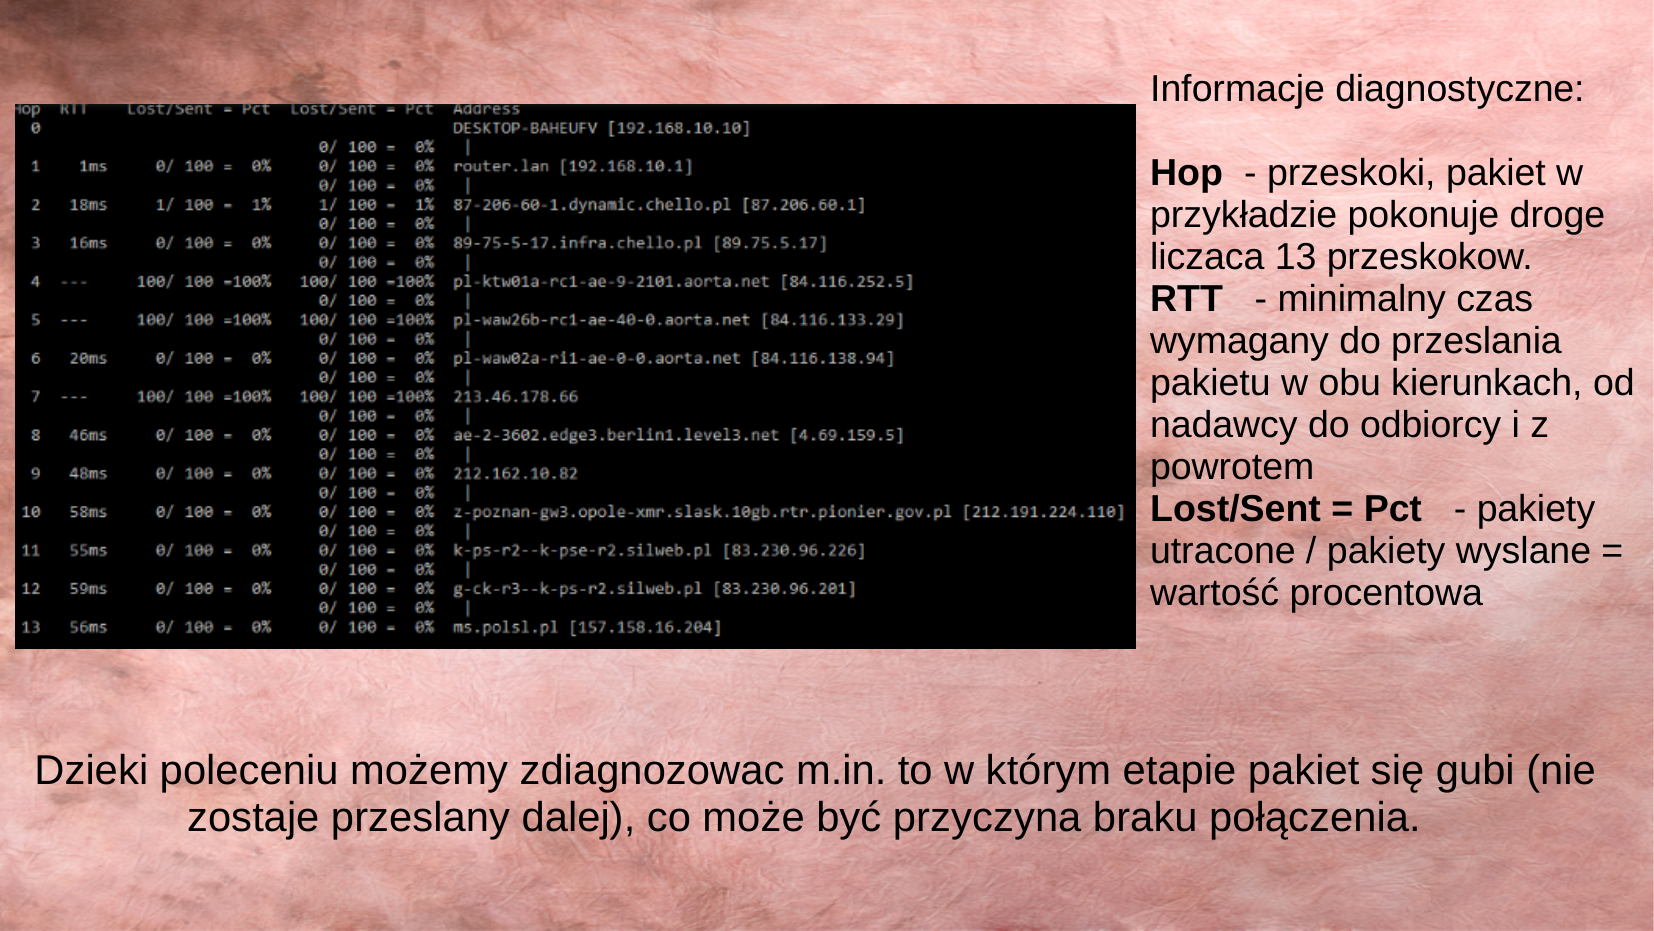

Informacje diagnostyczne:
Hop - przeskoki, pakiet w przykładzie pokonuje droge liczaca 13 przeskokow.
RTT - minimalny czas wymagany do przeslania pakietu w obu kierunkach, od nadawcy do odbiorcy i z powrotem
Lost/Sent = Pct - pakiety utracone / pakiety wyslane = wartość procentowa
# Dzieki poleceniu możemy zdiagnozowac m.in. to w którym etapie pakiet się gubi (nie zostaje przeslany dalej), co może być przyczyna braku połączenia.